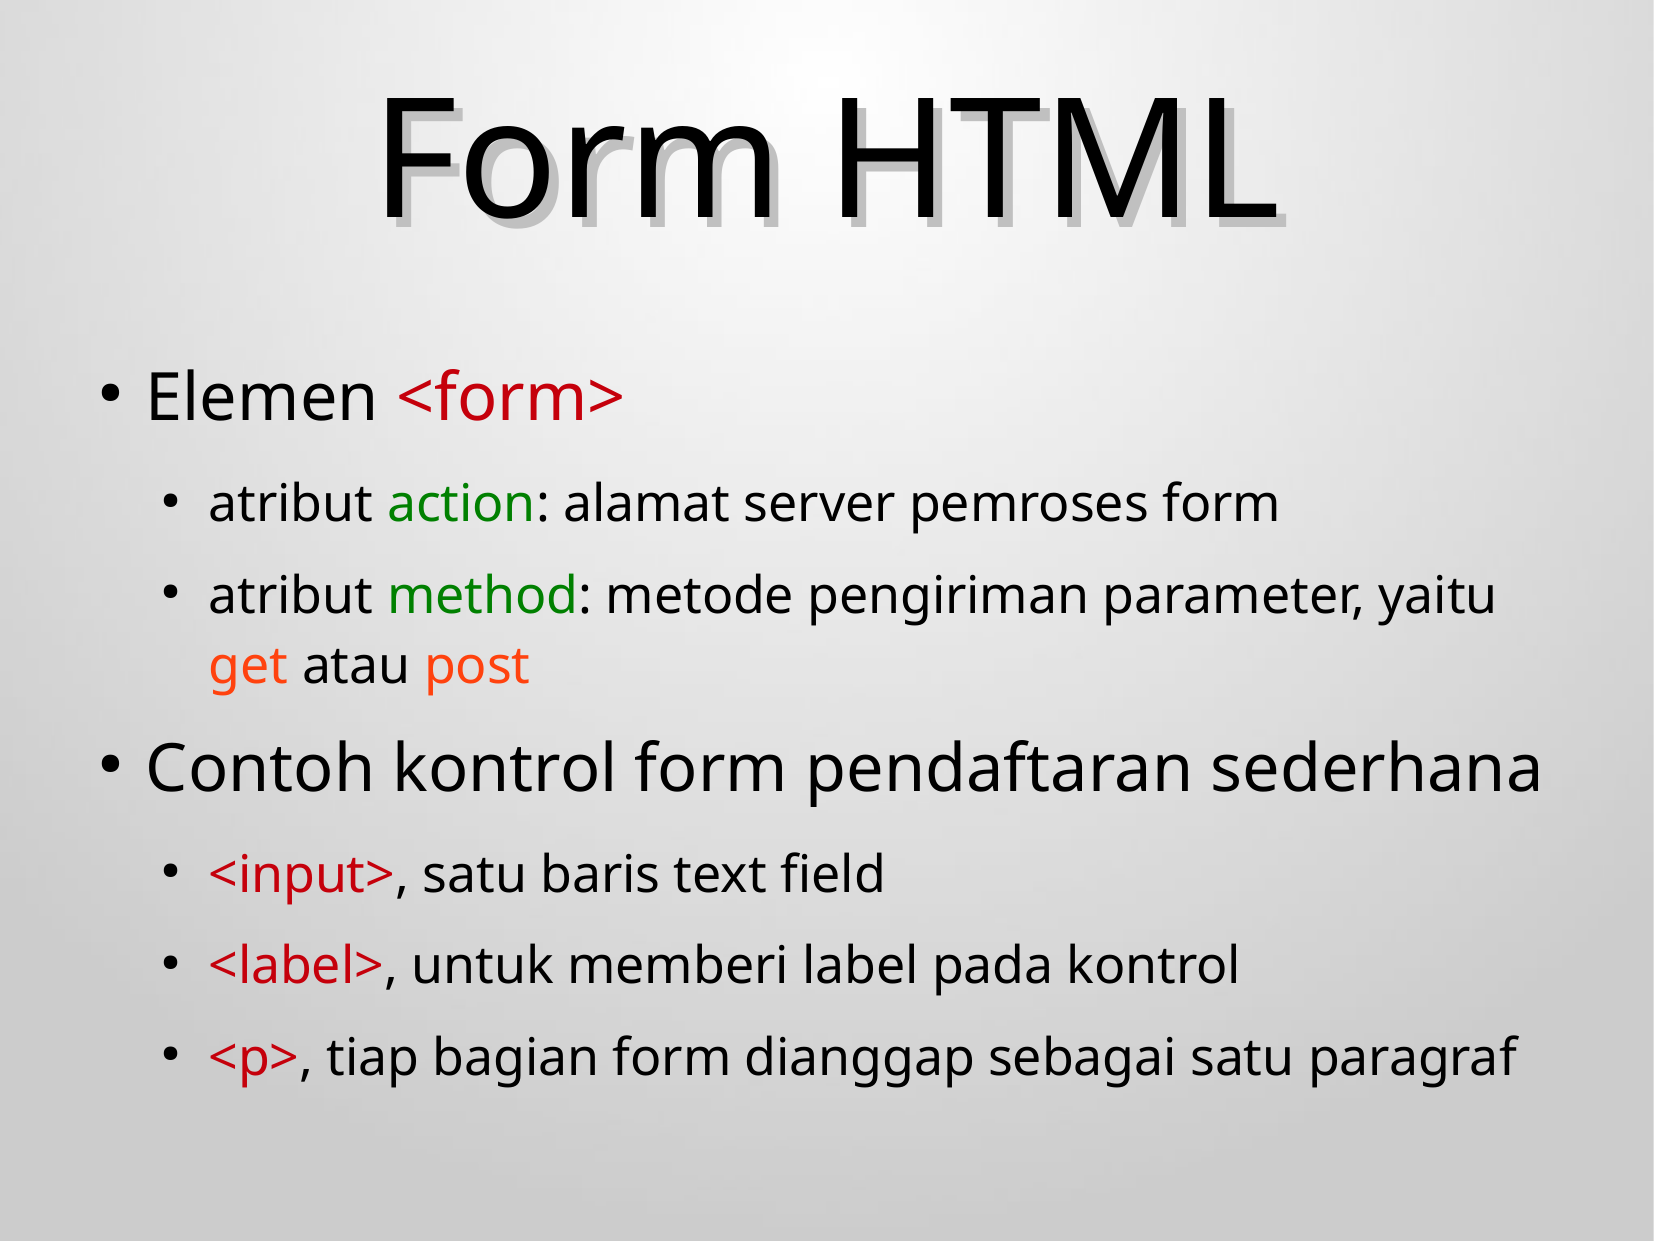

# Form HTML
Elemen <form>
atribut action: alamat server pemroses form
atribut method: metode pengiriman parameter, yaitu get atau post
Contoh kontrol form pendaftaran sederhana
<input>, satu baris text field
<label>, untuk memberi label pada kontrol
<p>, tiap bagian form dianggap sebagai satu paragraf